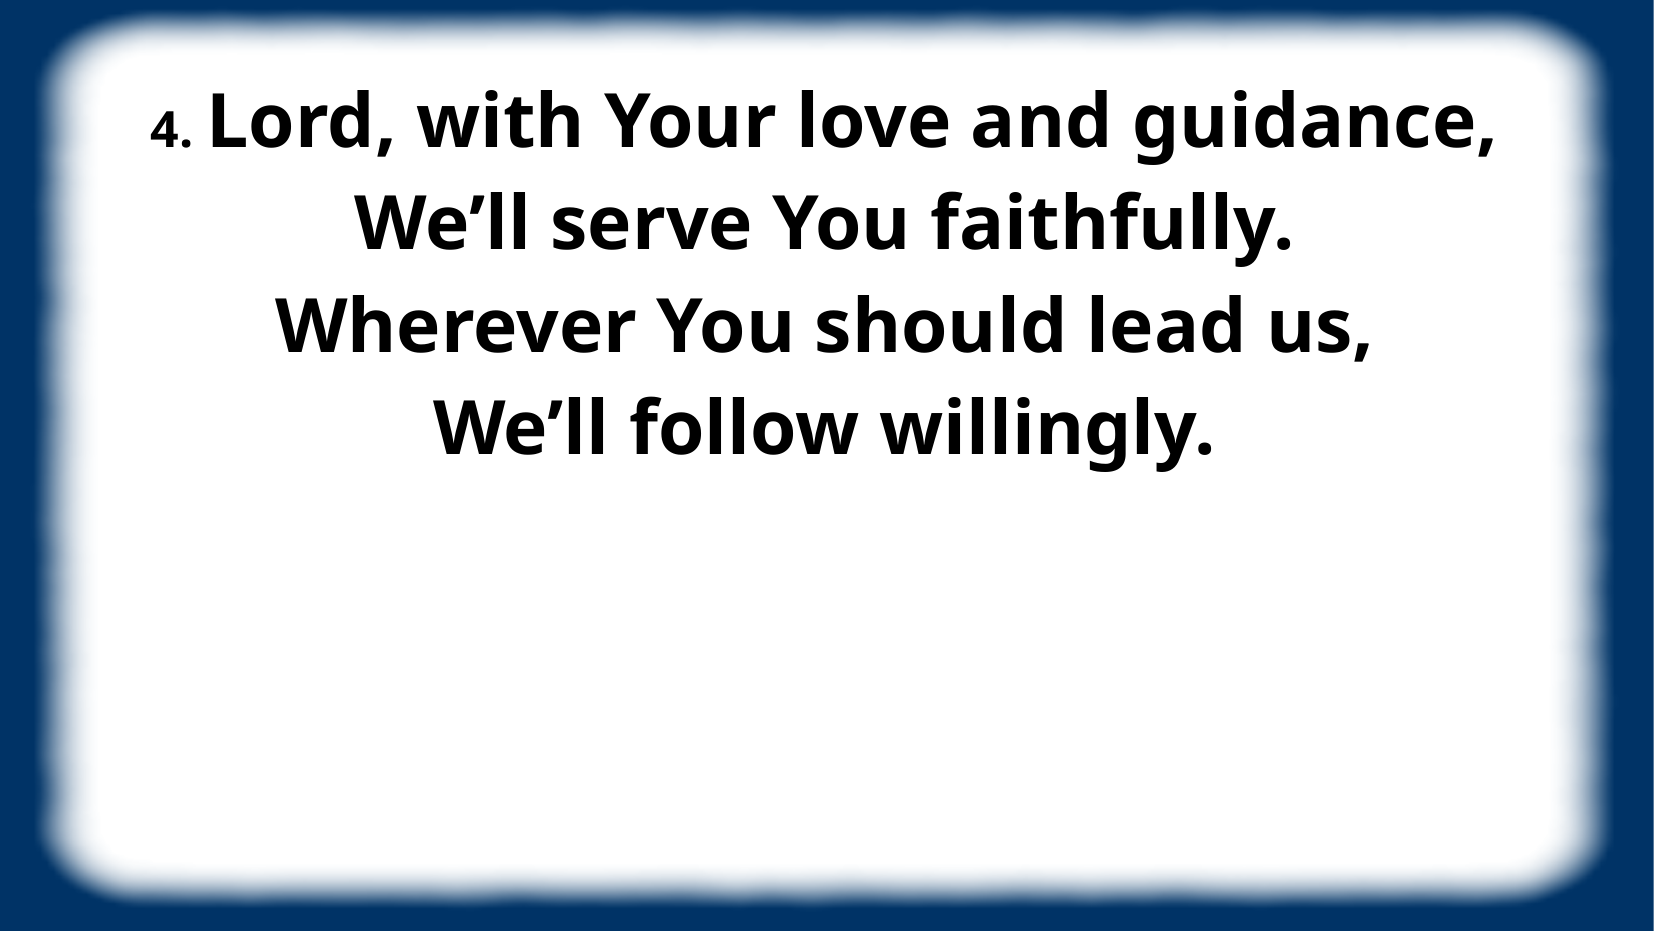

4. Lord, with Your love and guidance,
We’ll serve You faithfully.
Wherever You should lead us,
We’ll follow willingly.